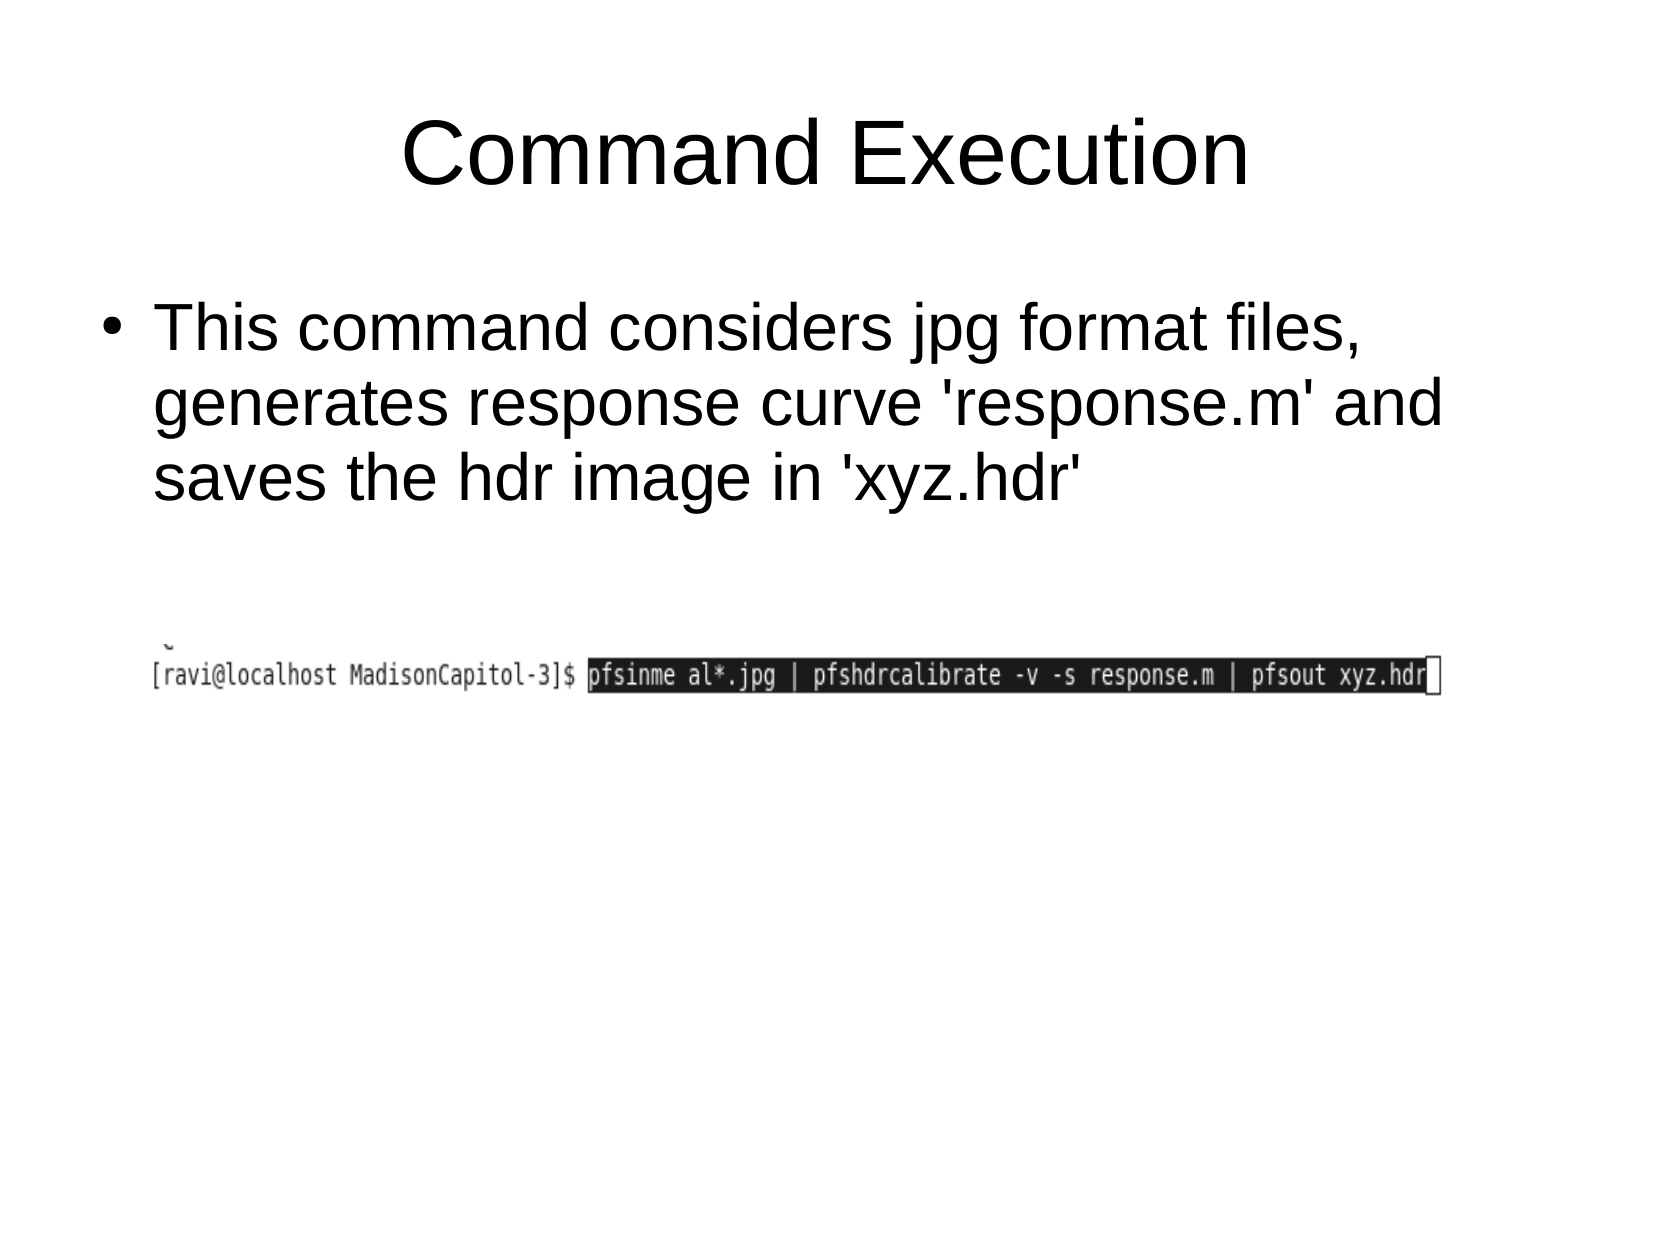

# Command Execution
This command considers jpg format files, generates response curve 'response.m' and saves the hdr image in 'xyz.hdr'